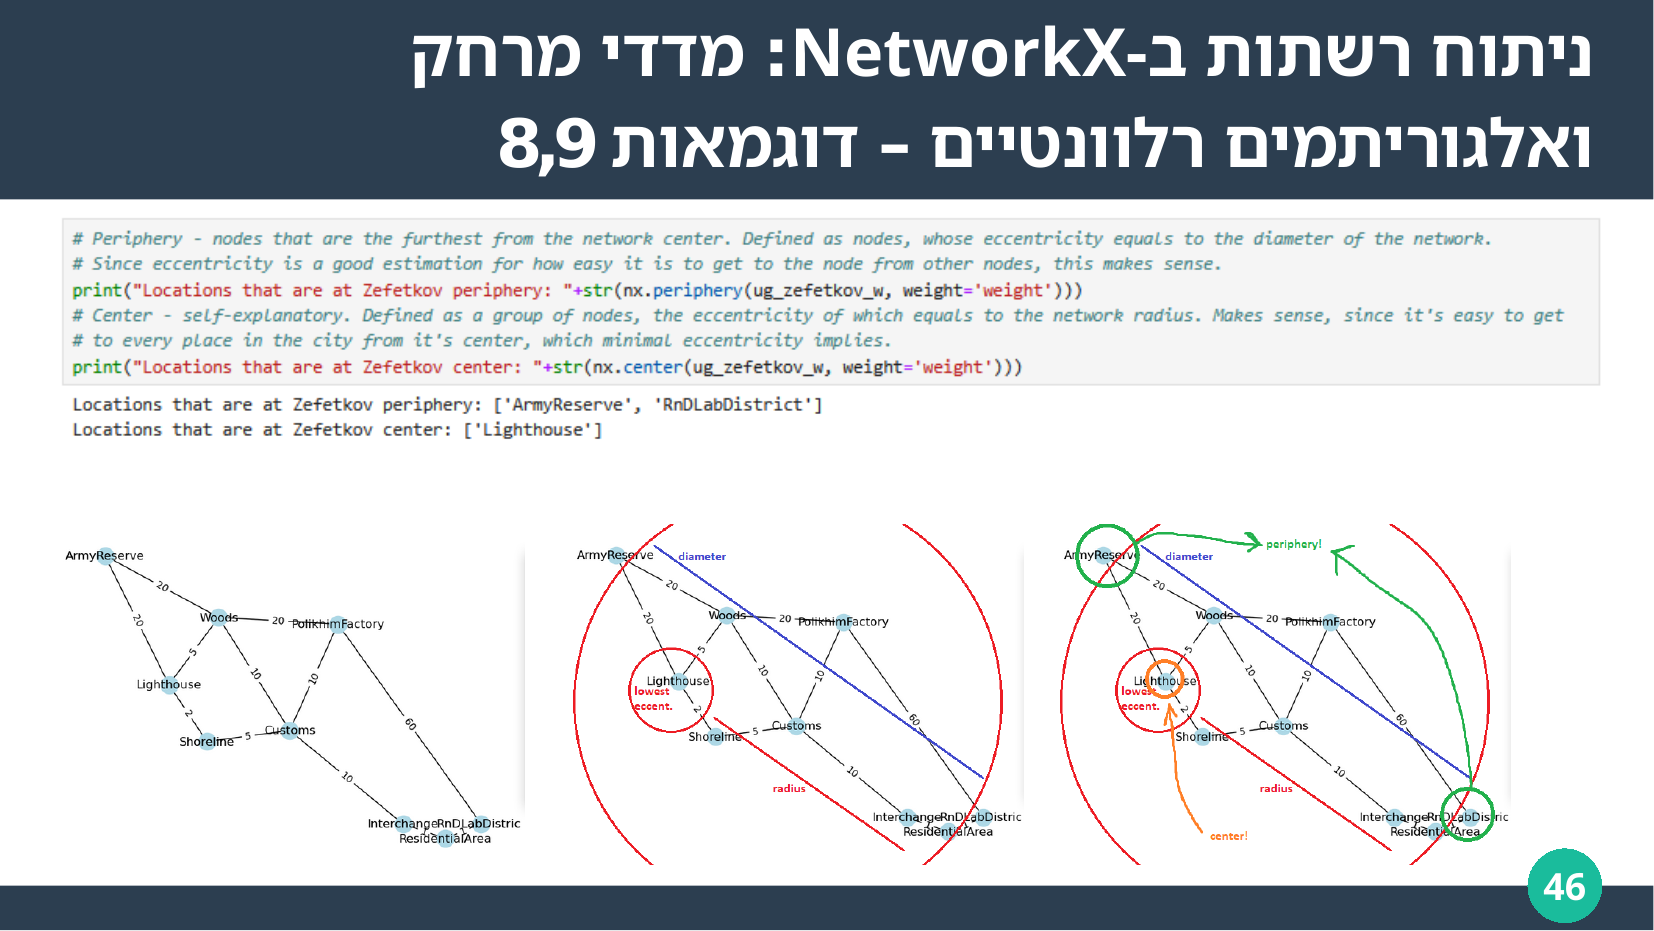

# ניתוח רשתות ב-NetworkX: מדדי מרחק ואלגוריתמים רלוונטיים – דוגמאות 8,9
46